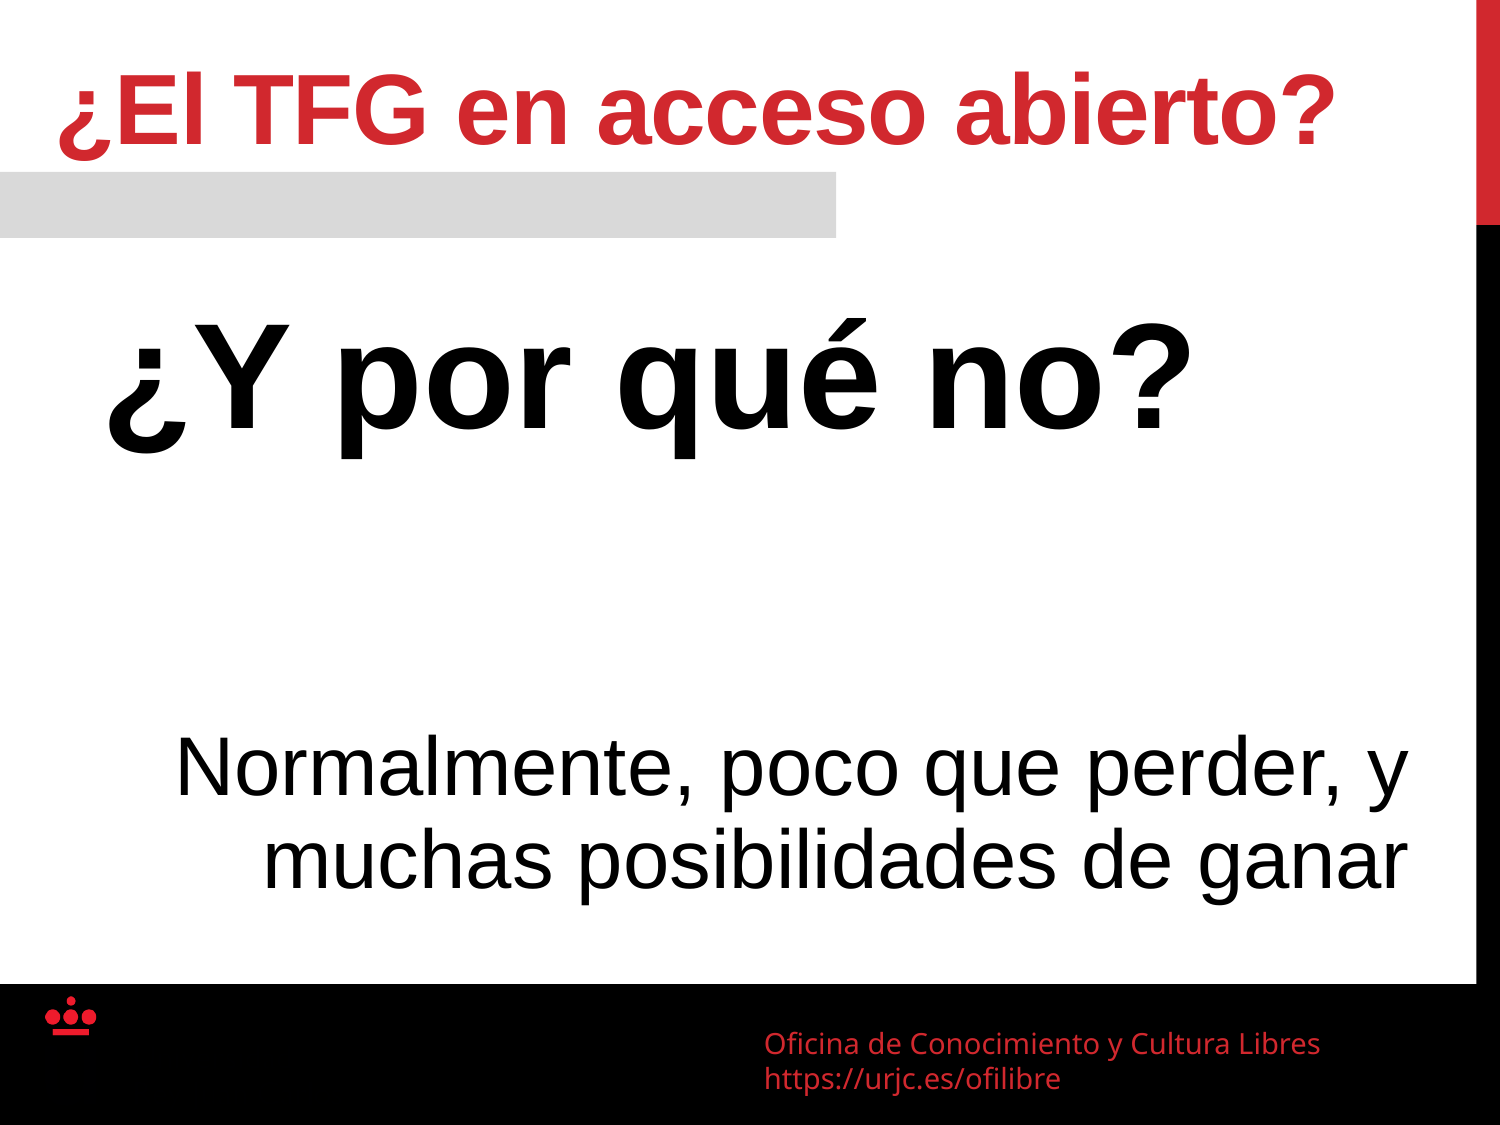

¿El TFG en acceso abierto?
#
¿Y por qué no?
Normalmente, poco que perder, y muchas posibilidades de ganar
Oficina de Conocimiento y Cultura Libres
https://urjc.es/ofilibre